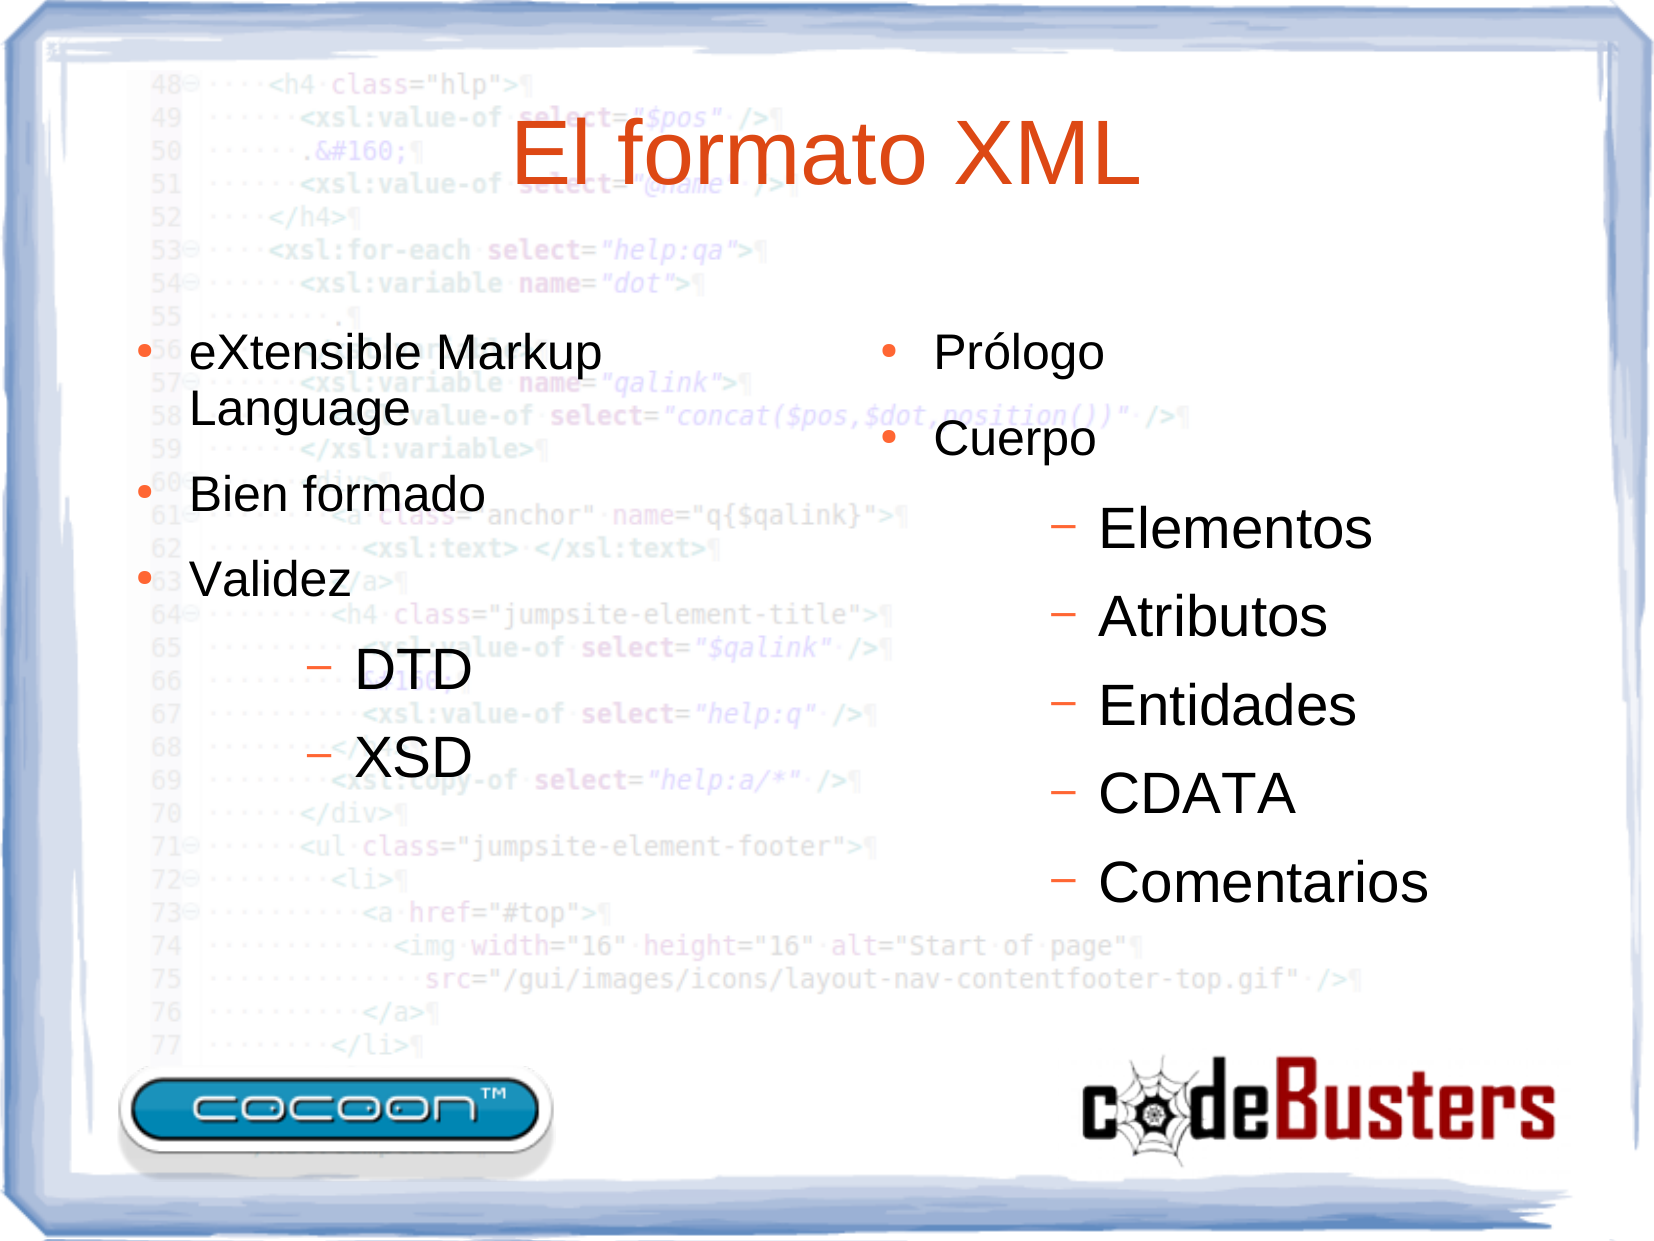

# El formato XML
eXtensible Markup Language
Bien formado
Validez
DTD
XSD
Prólogo
Cuerpo
Elementos
Atributos
Entidades
CDATA
Comentarios